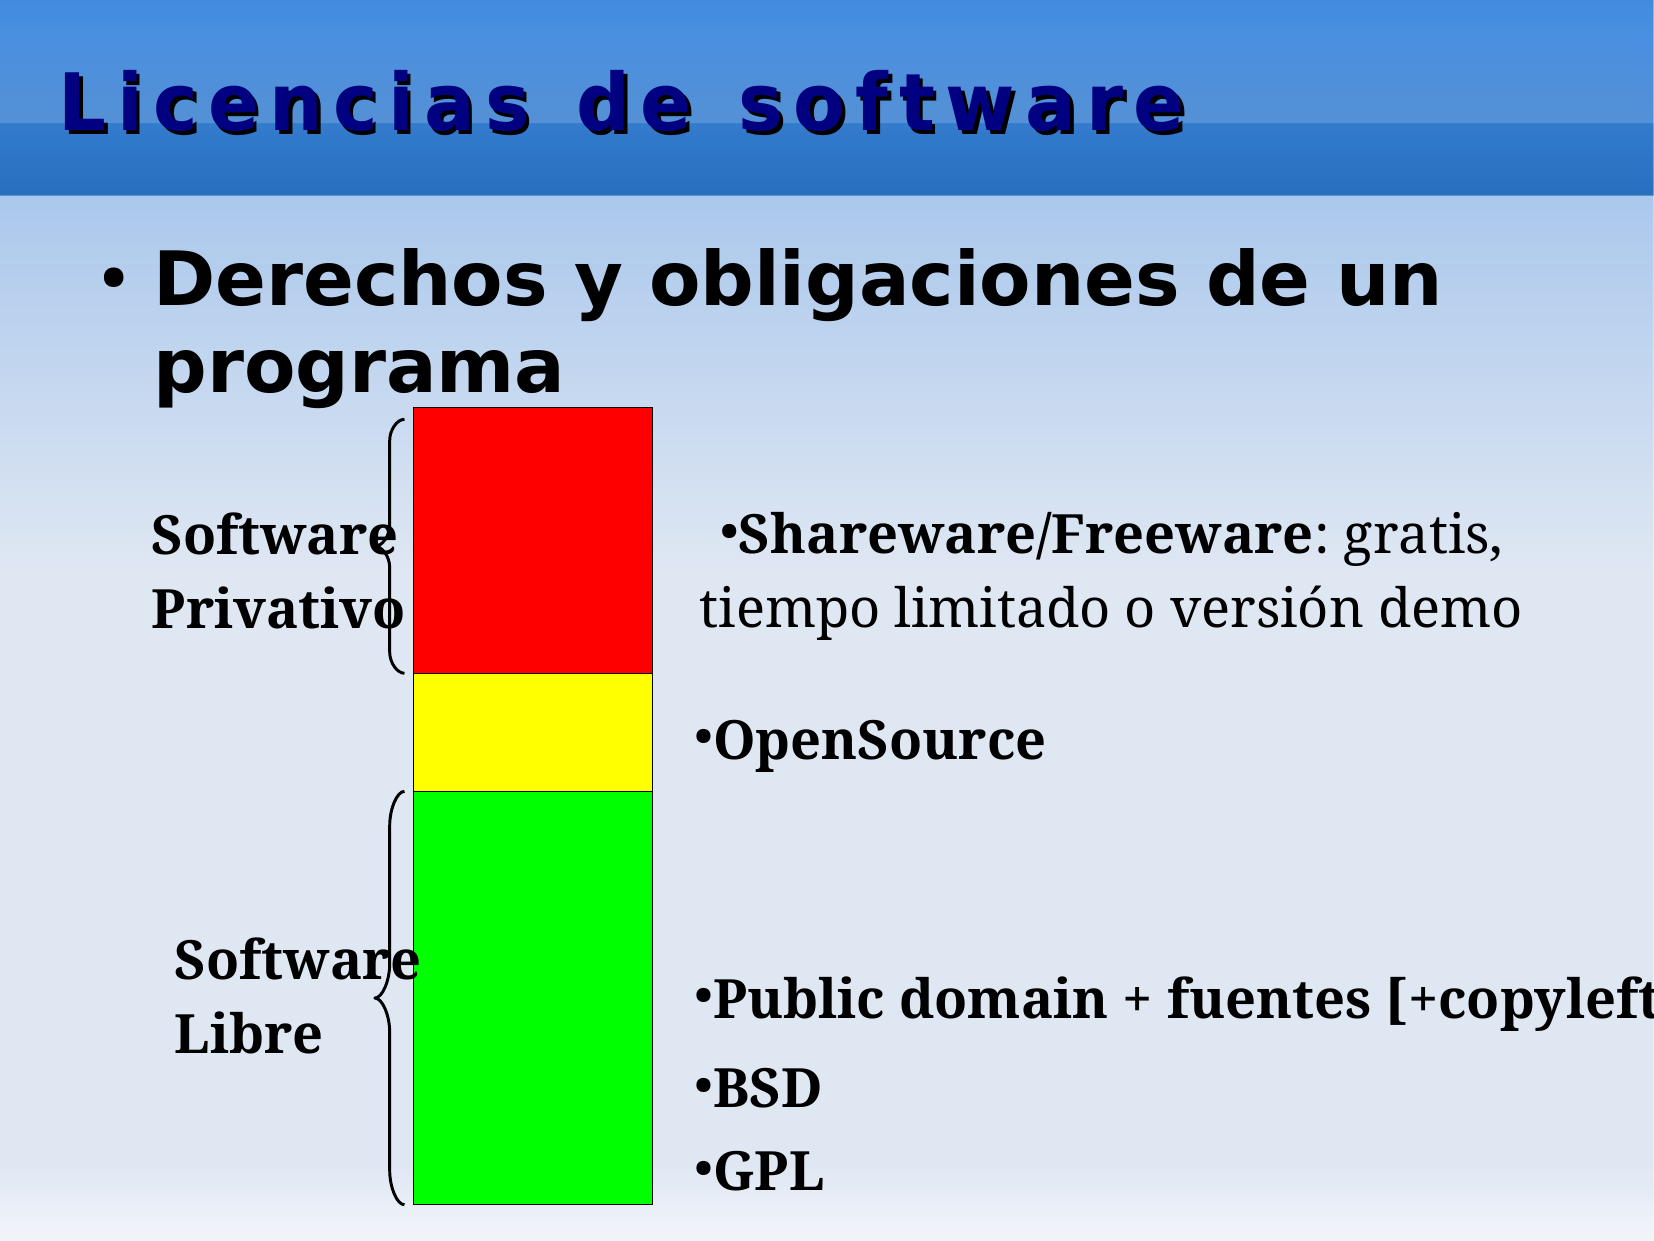

# Licencias de software
Derechos y obligaciones de un programa
Shareware/Freeware: gratis,
tiempo limitado o versión demo
Software
Privativo
OpenSource
Software
Libre
Public domain + fuentes [+copyleft]
BSD
GPL